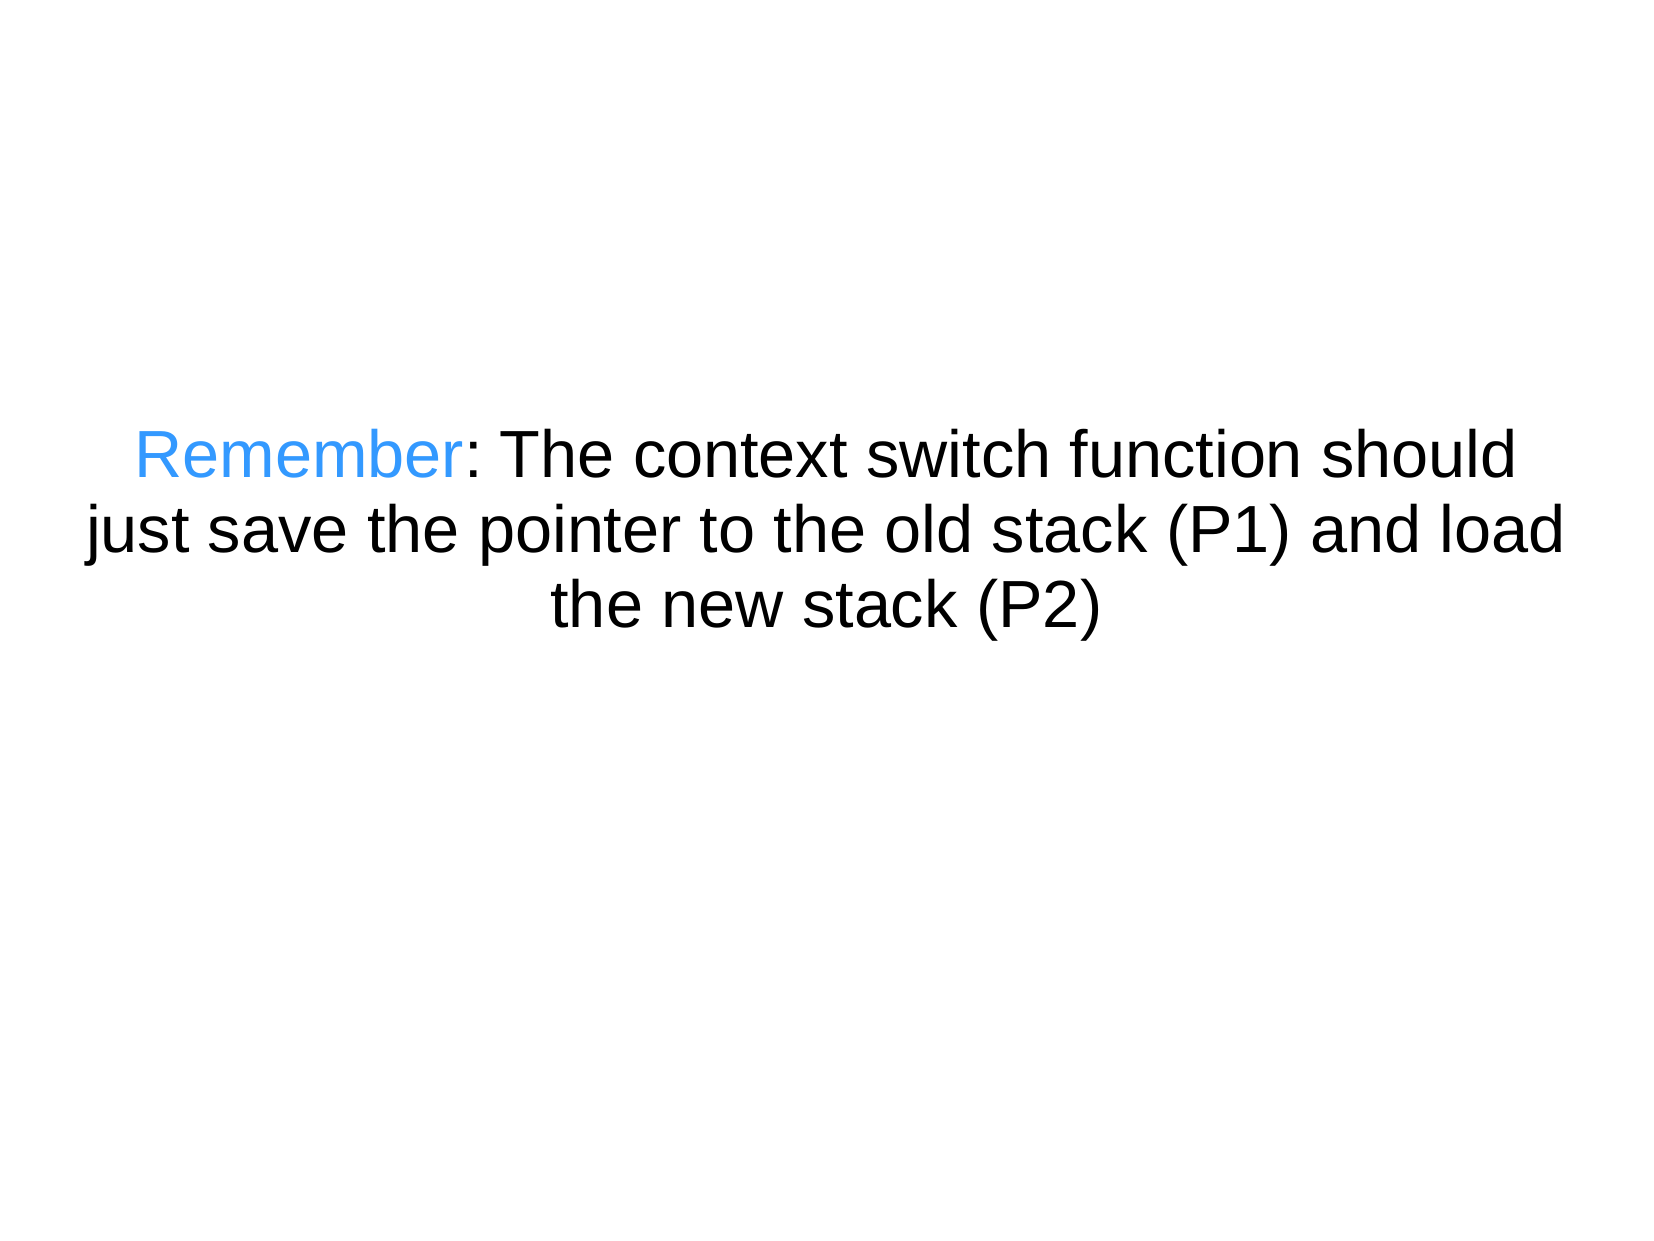

# Remember: The context switch function should just save the pointer to the old stack (P1) and load the new stack (P2)